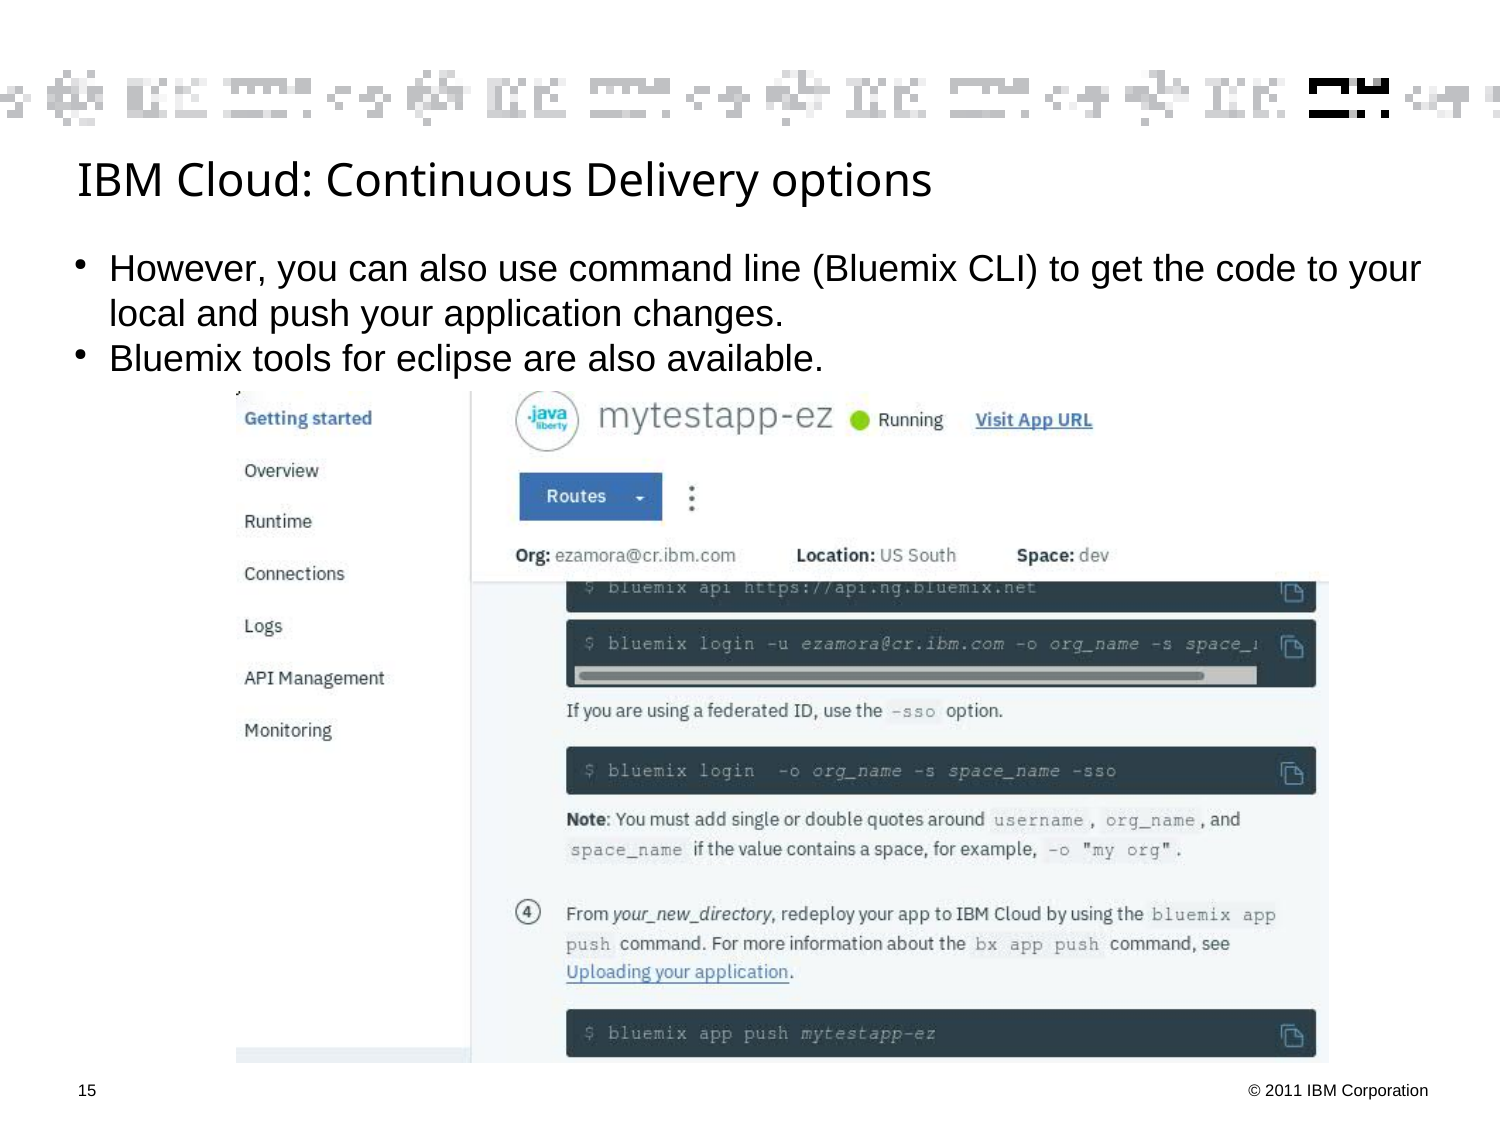

# IBM Cloud: Continuous Delivery options
However, you can also use command line (Bluemix CLI) to get the code to your local and push your application changes.
Bluemix tools for eclipse are also available.
15